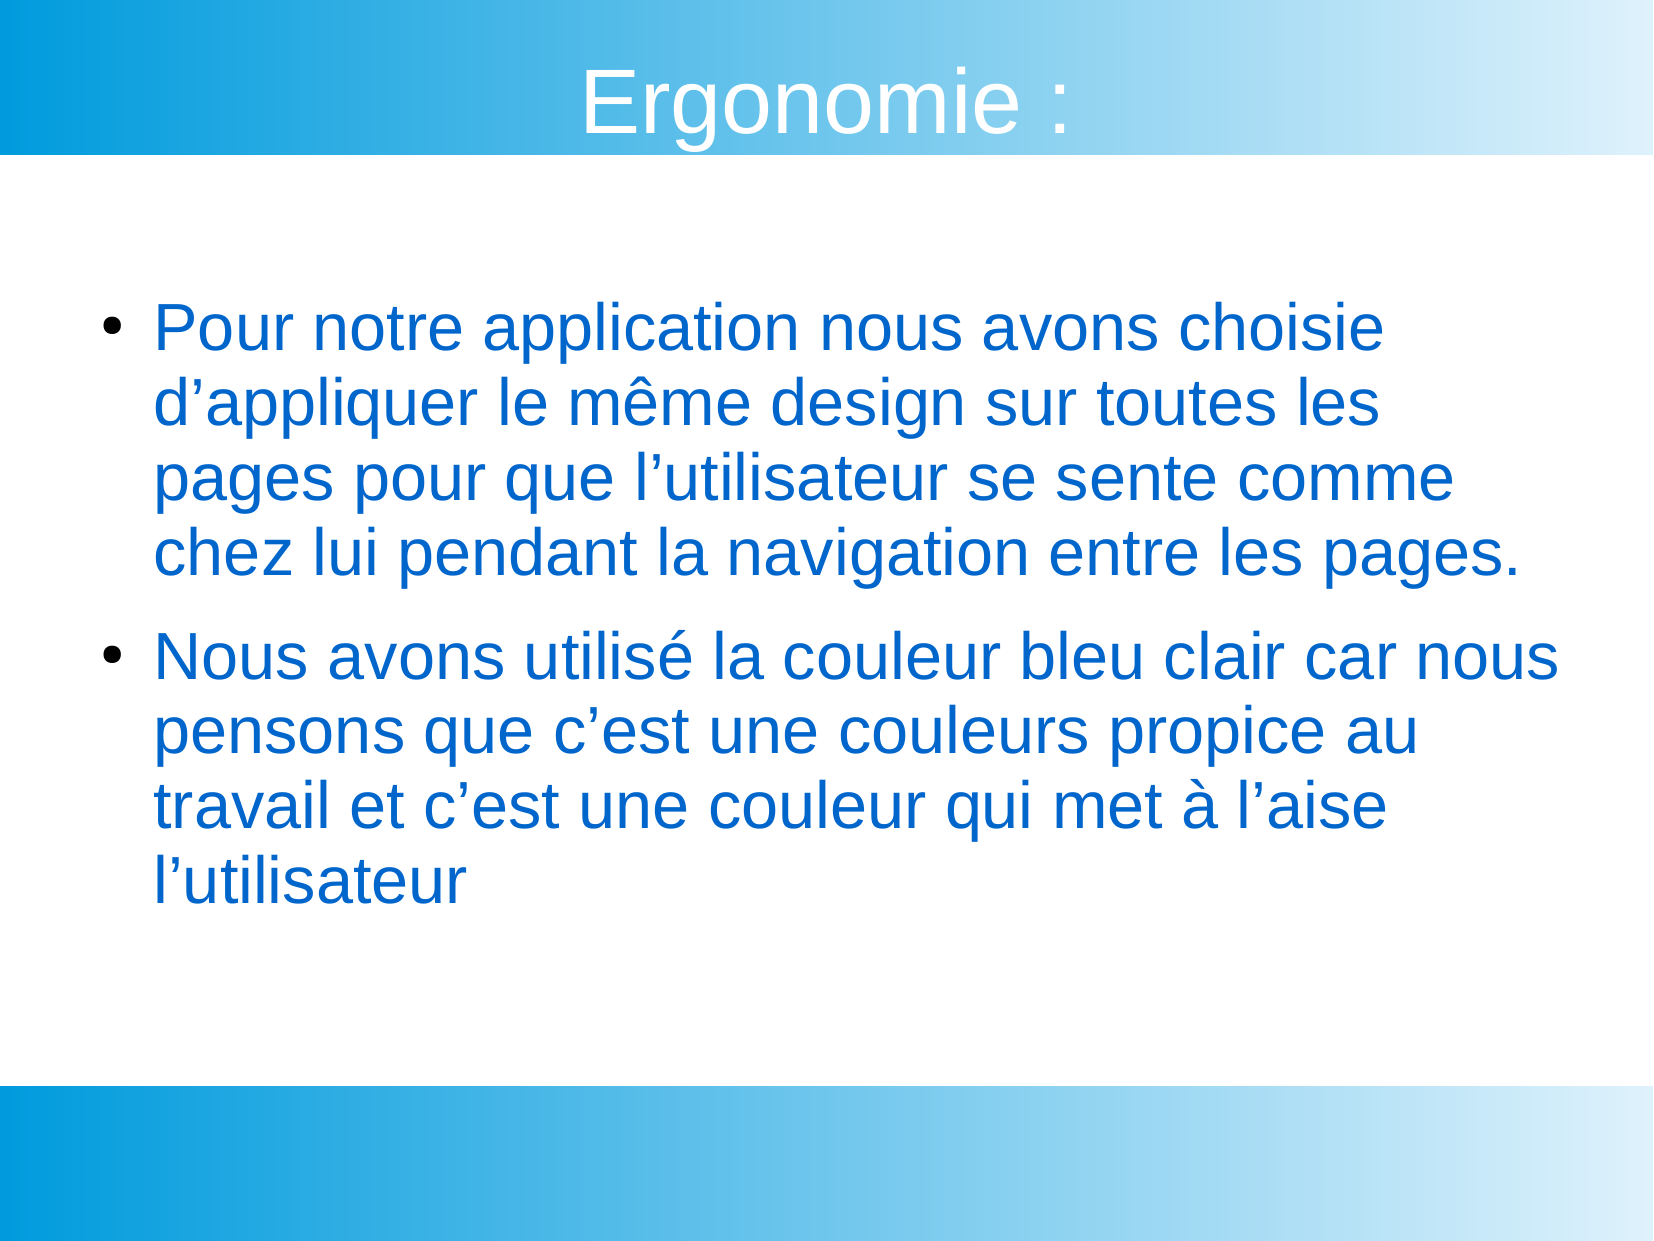

# Ergonomie :
Pour notre application nous avons choisie d’appliquer le même design sur toutes les pages pour que l’utilisateur se sente comme chez lui pendant la navigation entre les pages.
Nous avons utilisé la couleur bleu clair car nous pensons que c’est une couleurs propice au travail et c’est une couleur qui met à l’aise l’utilisateur